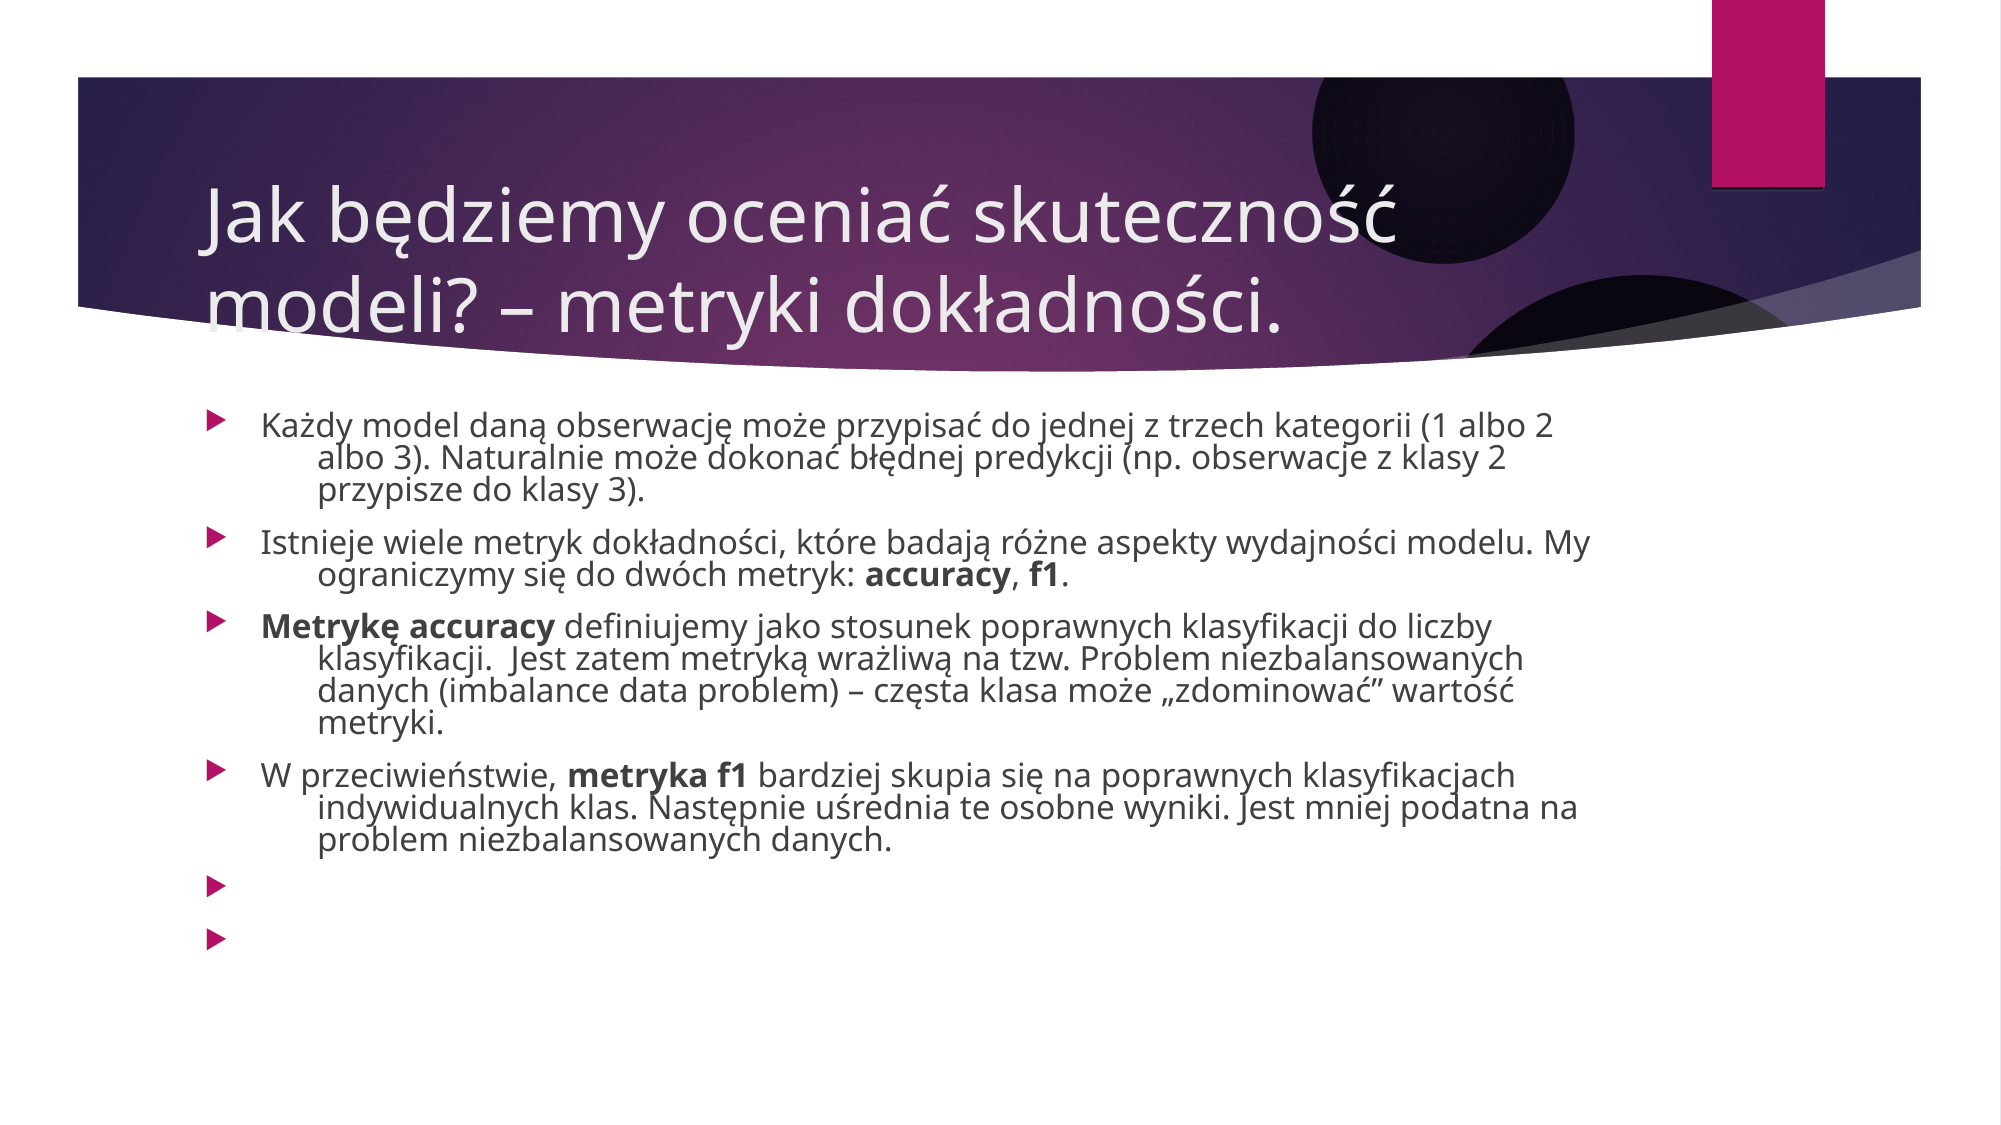

# Jak będziemy oceniać skuteczność modeli? – metryki dokładności.
Każdy model daną obserwację może przypisać do jednej z trzech kategorii (1 albo 2 albo 3). Naturalnie może dokonać błędnej predykcji (np. obserwacje z klasy 2 przypisze do klasy 3).
Istnieje wiele metryk dokładności, które badają różne aspekty wydajności modelu. My ograniczymy się do dwóch metryk: accuracy, f1.
Metrykę accuracy definiujemy jako stosunek poprawnych klasyfikacji do liczby klasyfikacji. Jest zatem metryką wrażliwą na tzw. Problem niezbalansowanych danych (imbalance data problem) – częsta klasa może „zdominować” wartość metryki.
W przeciwieństwie, metryka f1 bardziej skupia się na poprawnych klasyfikacjach indywidualnych klas. Następnie uśrednia te osobne wyniki. Jest mniej podatna na problem niezbalansowanych danych.